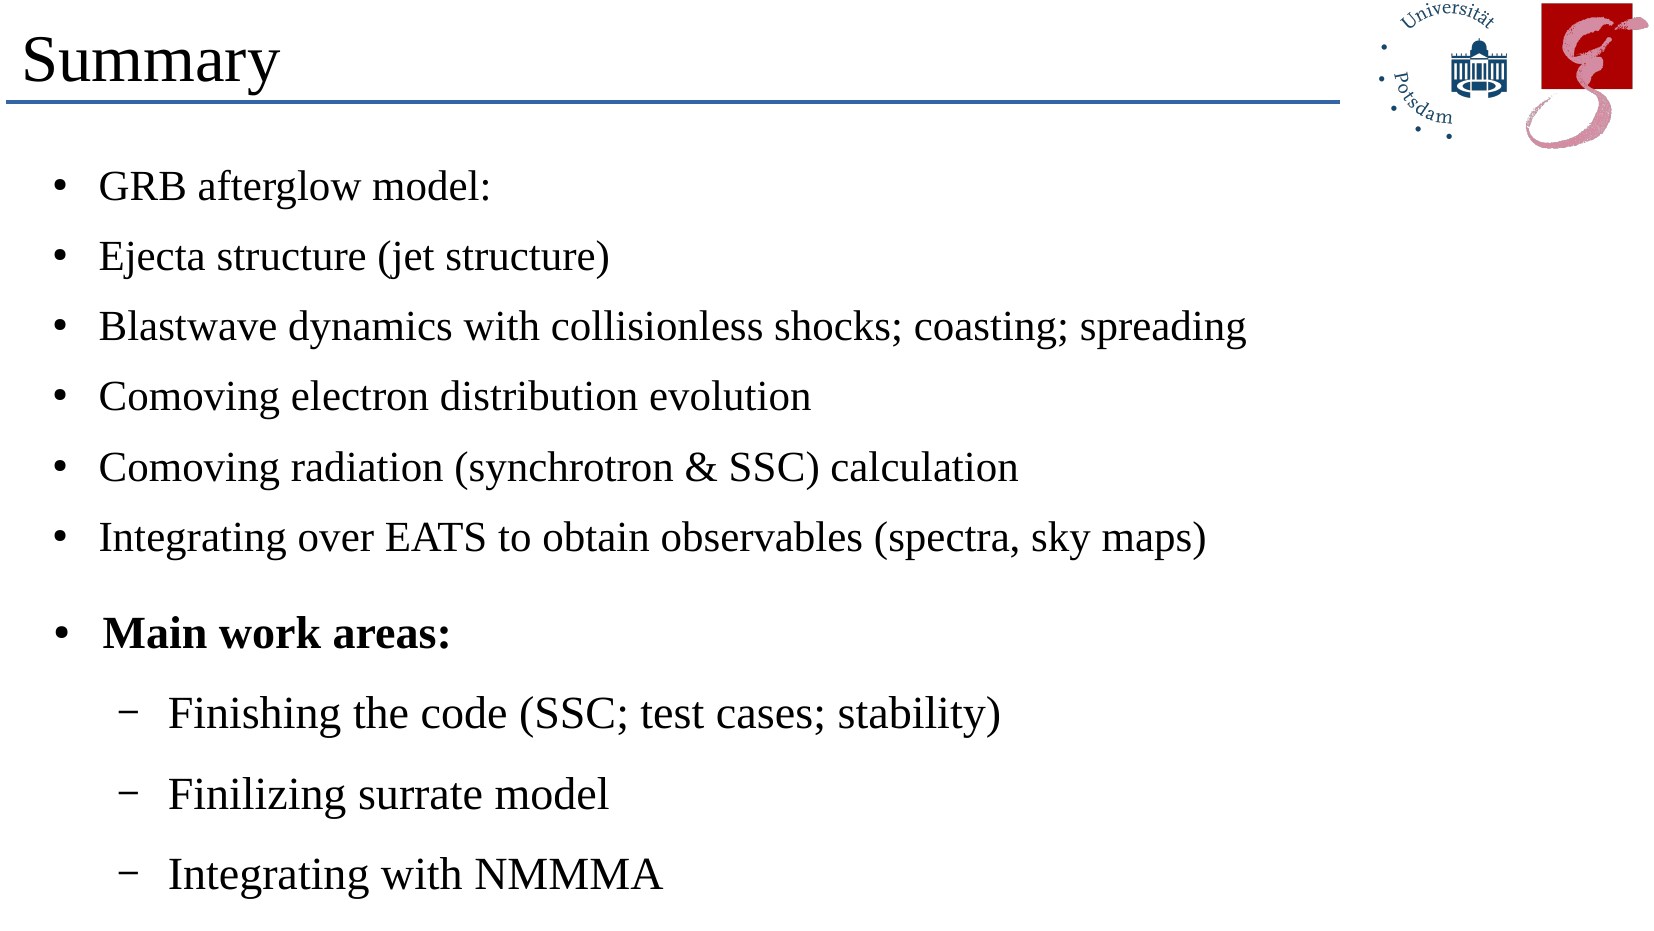

# Summary
GRB afterglow model:
Ejecta structure (jet structure)
Blastwave dynamics with collisionless shocks; coasting; spreading
Comoving electron distribution evolution
Comoving radiation (synchrotron & SSC) calculation
Integrating over EATS to obtain observables (spectra, sky maps)
Main work areas:
Finishing the code (SSC; test cases; stability)
Finilizing surrate model
Integrating with NMMMA